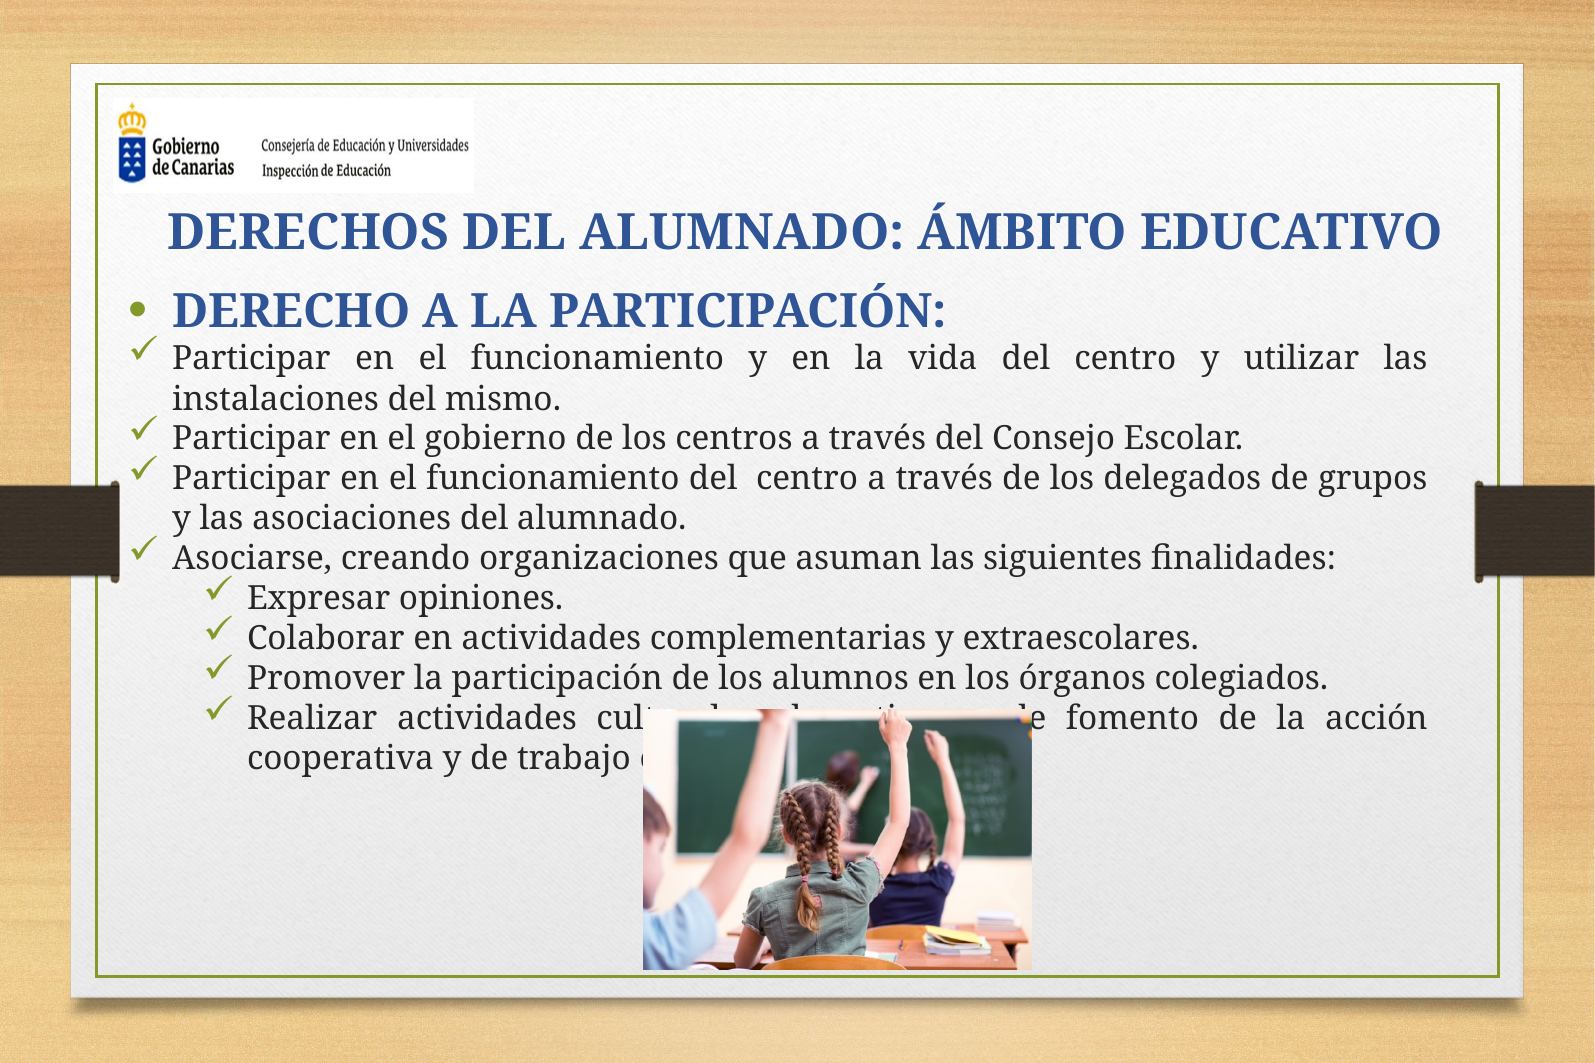

DERECHOS DEL ALUMNADO: ÁMBITO EDUCATIVO
DERECHO A LA PARTICIPACIÓN:
Participar en el funcionamiento y en la vida del centro y utilizar las instalaciones del mismo.
Participar en el gobierno de los centros a través del Consejo Escolar.
Participar en el funcionamiento del centro a través de los delegados de grupos y las asociaciones del alumnado.
Asociarse, creando organizaciones que asuman las siguientes finalidades:
Expresar opiniones.
Colaborar en actividades complementarias y extraescolares.
Promover la participación de los alumnos en los órganos colegiados.
Realizar actividades culturales, deportivas y de fomento de la acción cooperativa y de trabajo en equipo.